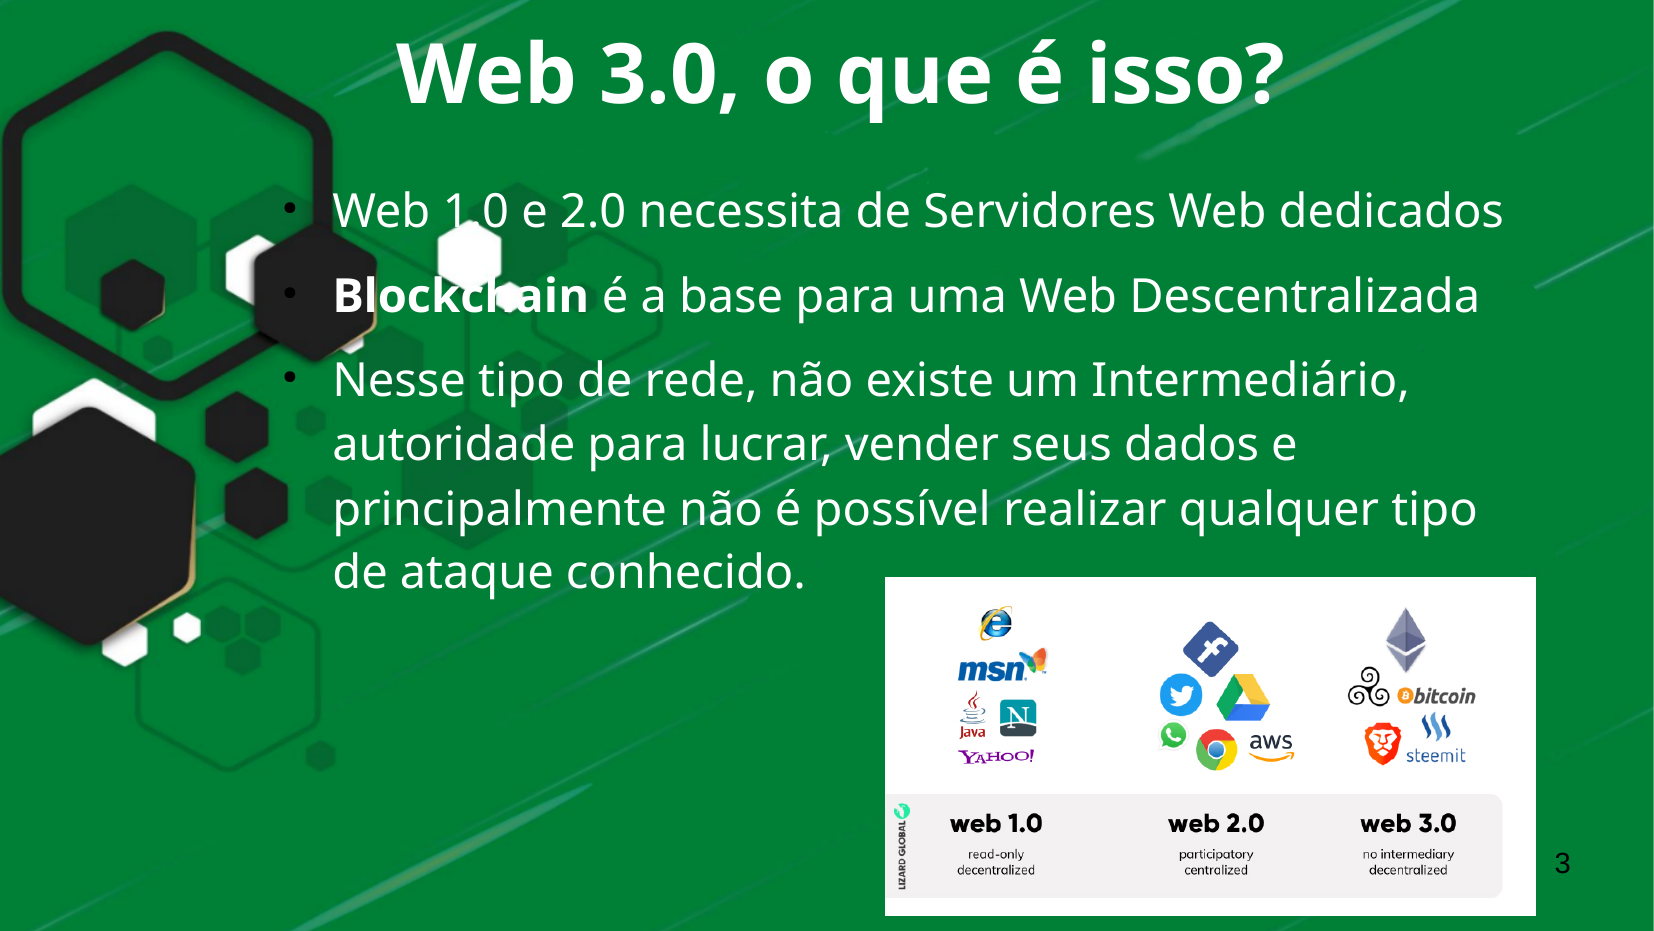

# Web 3.0, o que é isso?
Web 1.0 e 2.0 necessita de Servidores Web dedicados
Blockchain é a base para uma Web Descentralizada
Nesse tipo de rede, não existe um Intermediário, autoridade para lucrar, vender seus dados e principalmente não é possível realizar qualquer tipo de ataque conhecido.
3